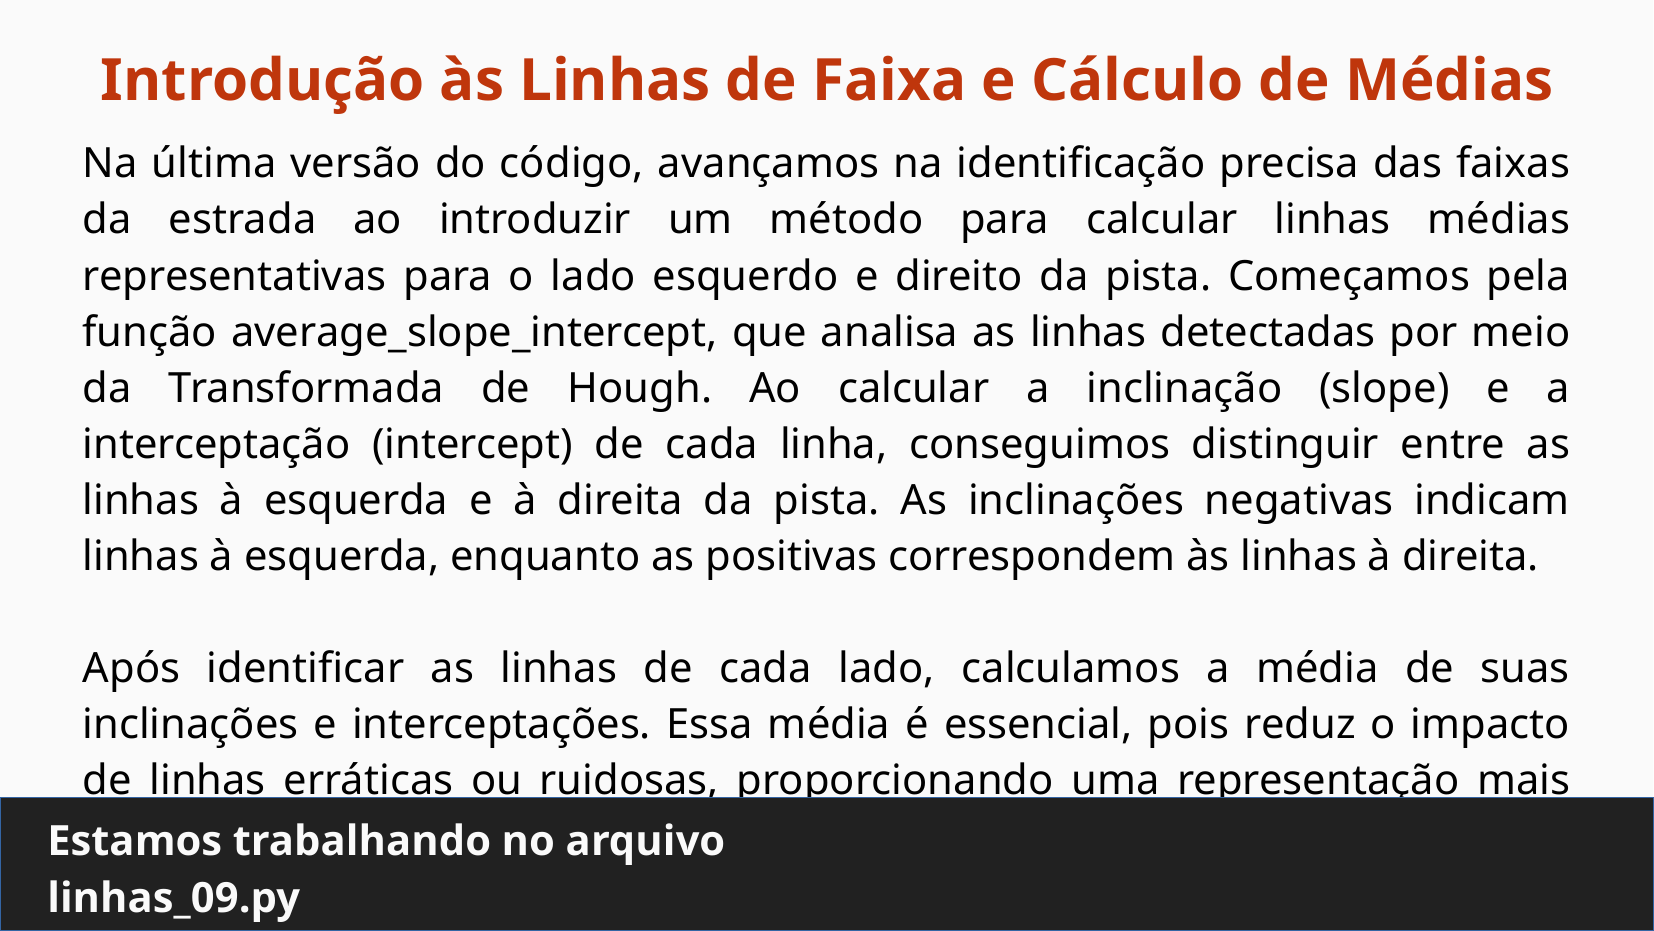

# Introdução às Linhas de Faixa e Cálculo de Médias
Na última versão do código, avançamos na identificação precisa das faixas da estrada ao introduzir um método para calcular linhas médias representativas para o lado esquerdo e direito da pista. Começamos pela função average_slope_intercept, que analisa as linhas detectadas por meio da Transformada de Hough. Ao calcular a inclinação (slope) e a interceptação (intercept) de cada linha, conseguimos distinguir entre as linhas à esquerda e à direita da pista. As inclinações negativas indicam linhas à esquerda, enquanto as positivas correspondem às linhas à direita.
Após identificar as linhas de cada lado, calculamos a média de suas inclinações e interceptações. Essa média é essencial, pois reduz o impacto de linhas erráticas ou ruidosas, proporcionando uma representação mais estável e confiável das faixas da estrada. O resultado é uma linha média para cada lado, que representa de forma mais consistente a trajetória da estrada.
Estamos trabalhando no arquivo linhas_09.py